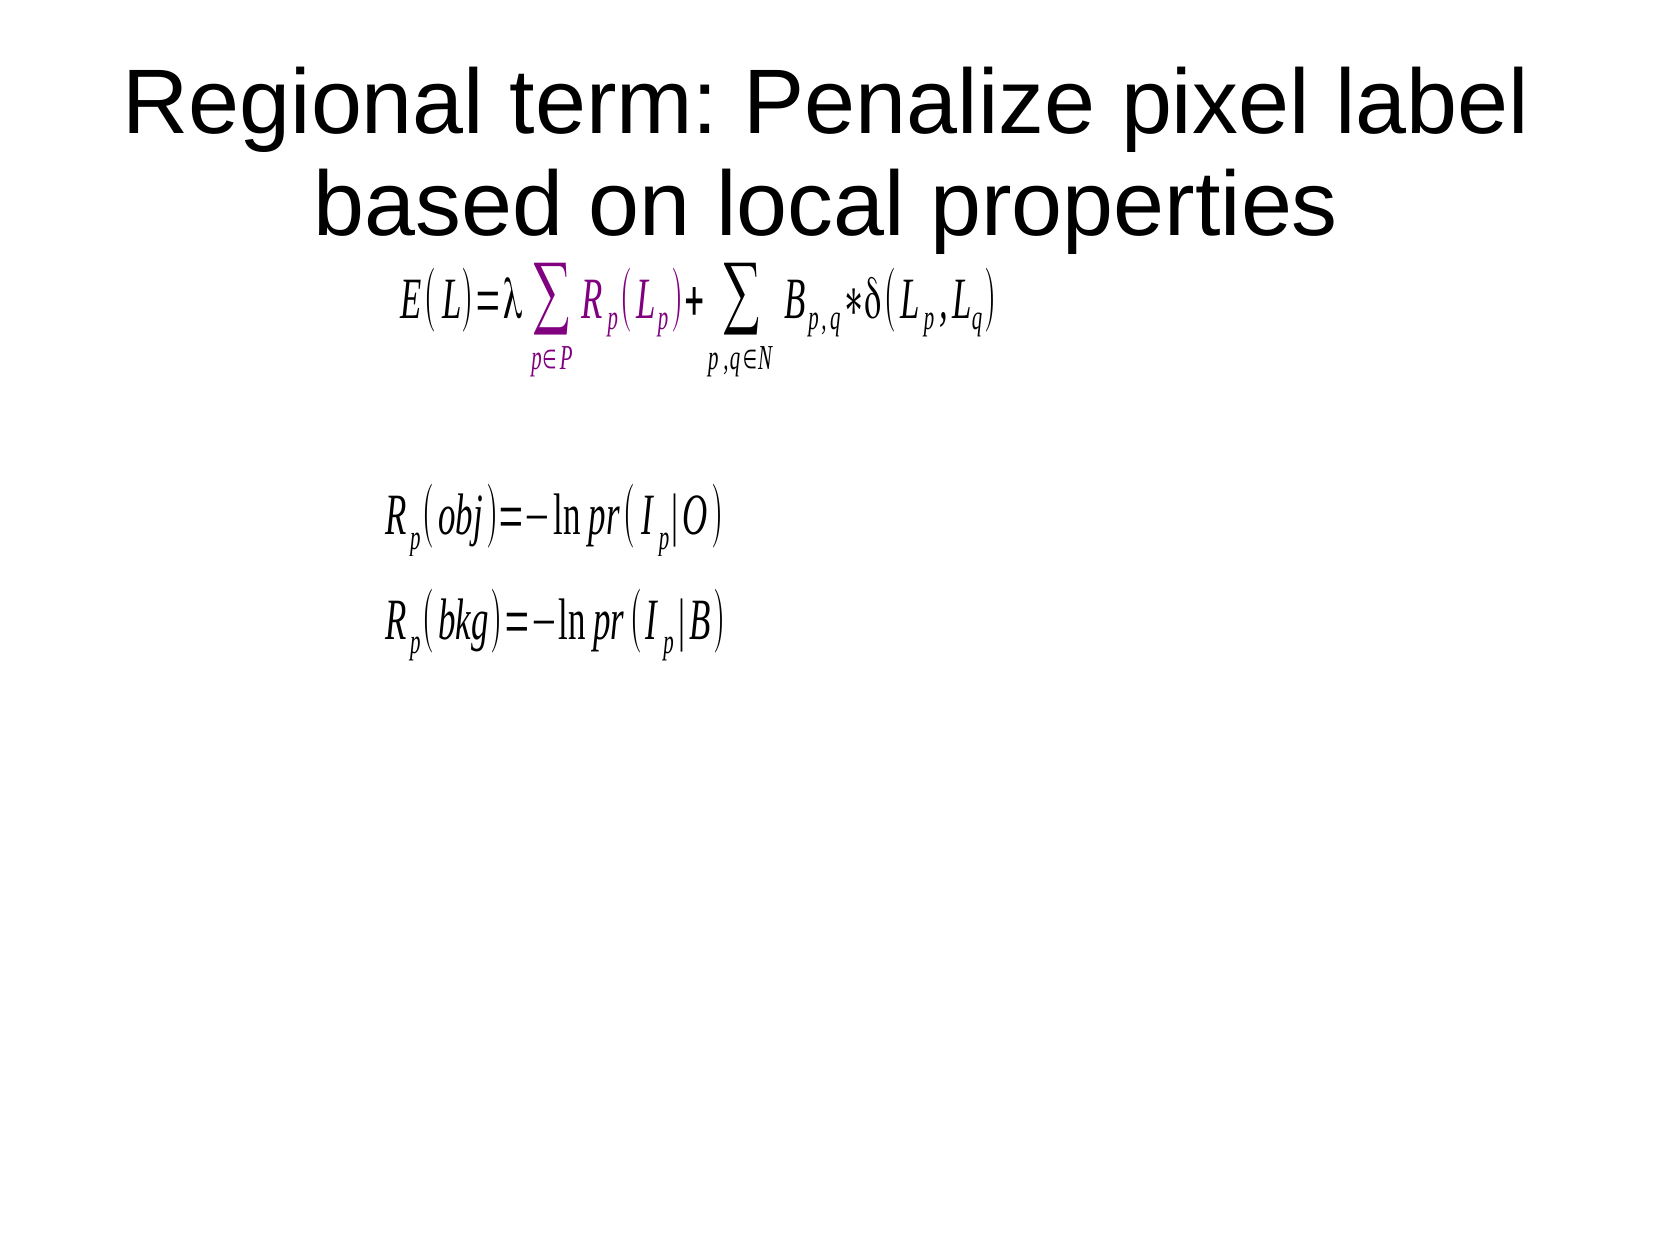

# Regional term: Penalize pixel label based on local properties